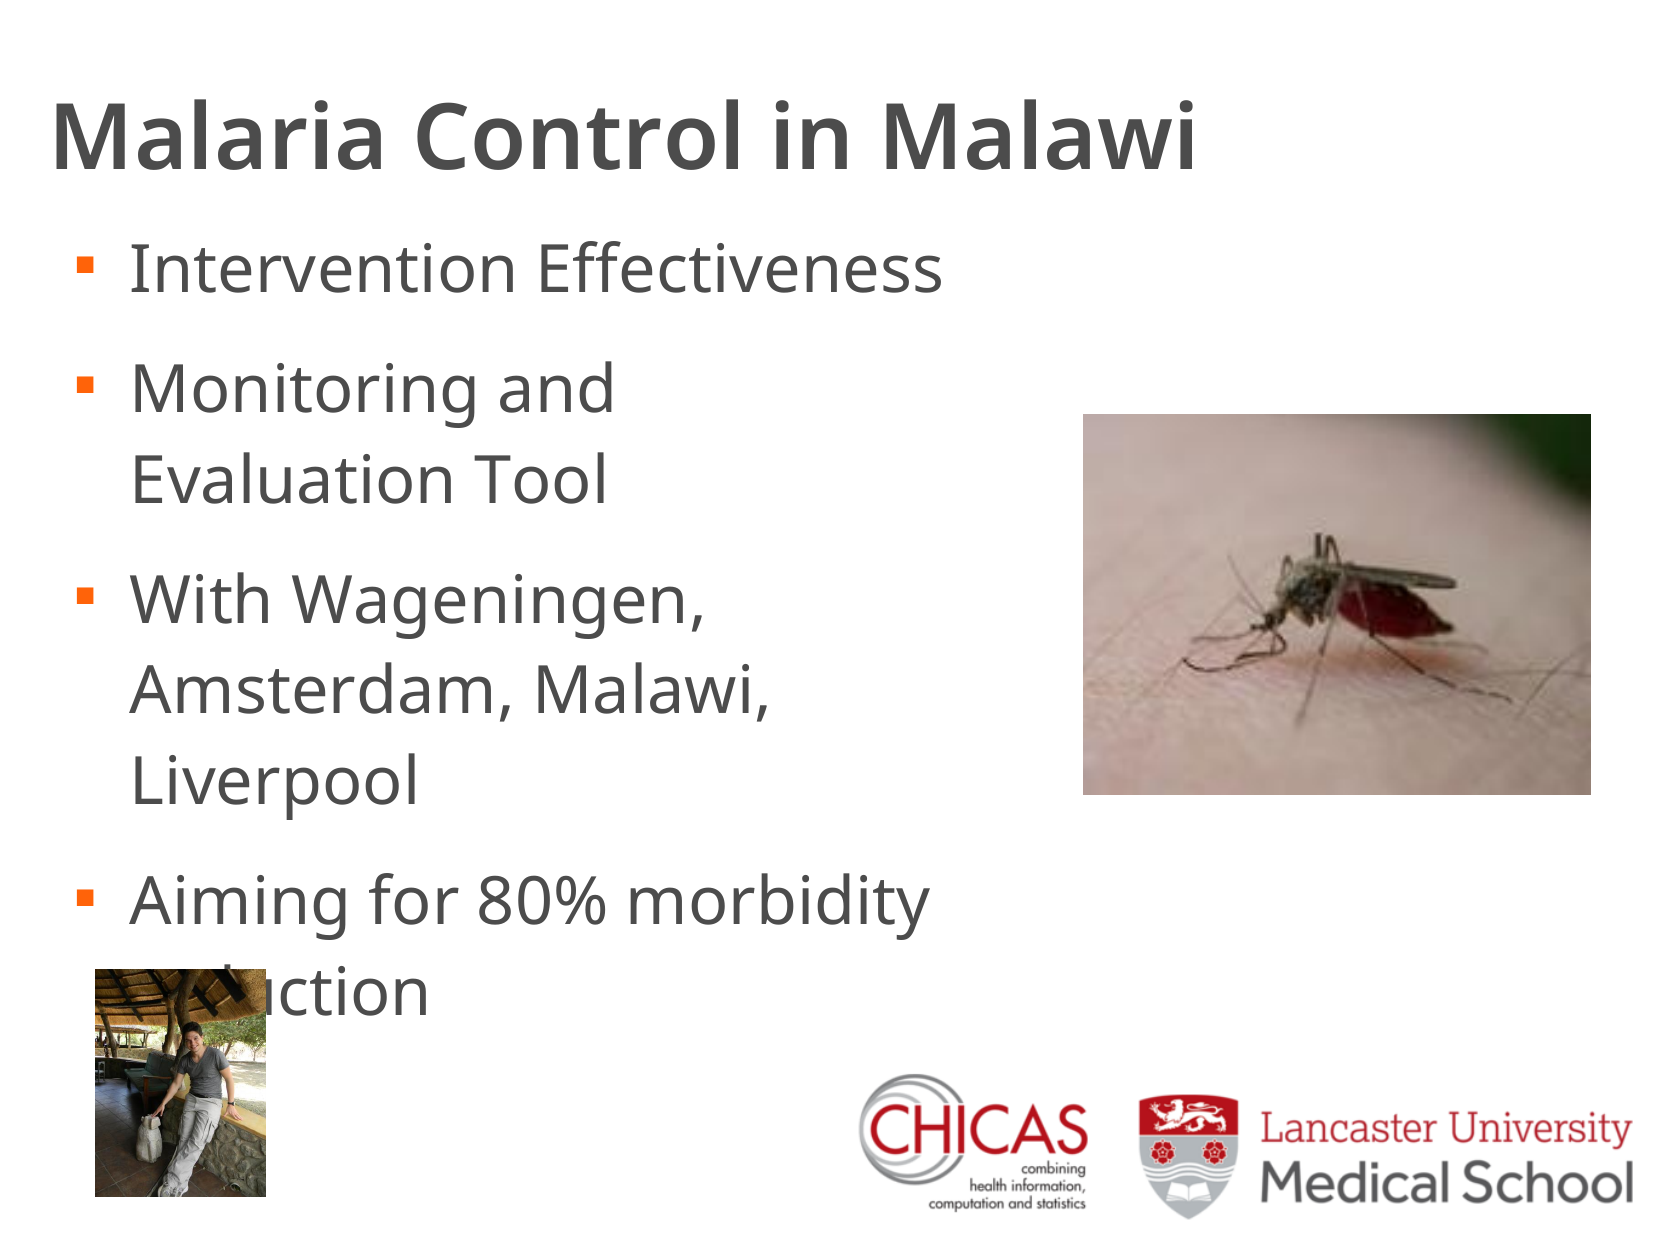

# Malaria Control in Malawi
Intervention Effectiveness
Monitoring and Evaluation Tool
With Wageningen, Amsterdam, Malawi, Liverpool
Aiming for 80% morbidity reduction